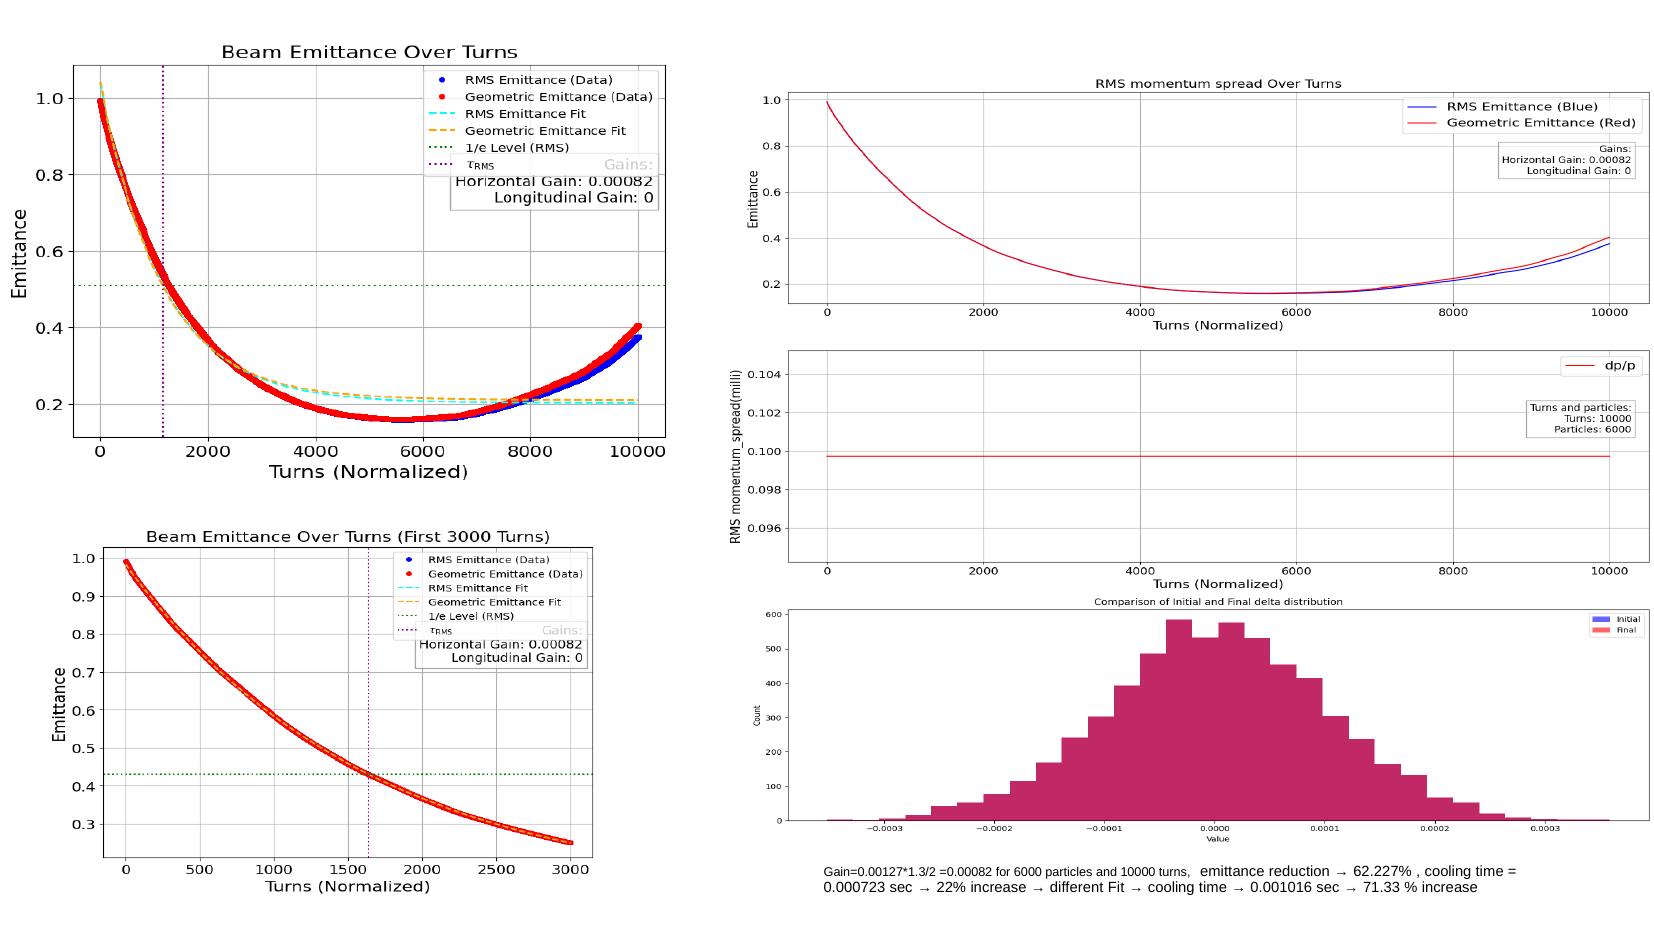

# Gain=0.00127*1.3/2 =0.00082 for 6000 particles and 10000 turns, emittance reduction → 62.227% , cooling time = 0.000723 sec → 22% increase → different Fit → cooling time → 0.001016 sec → 71.33 % increase